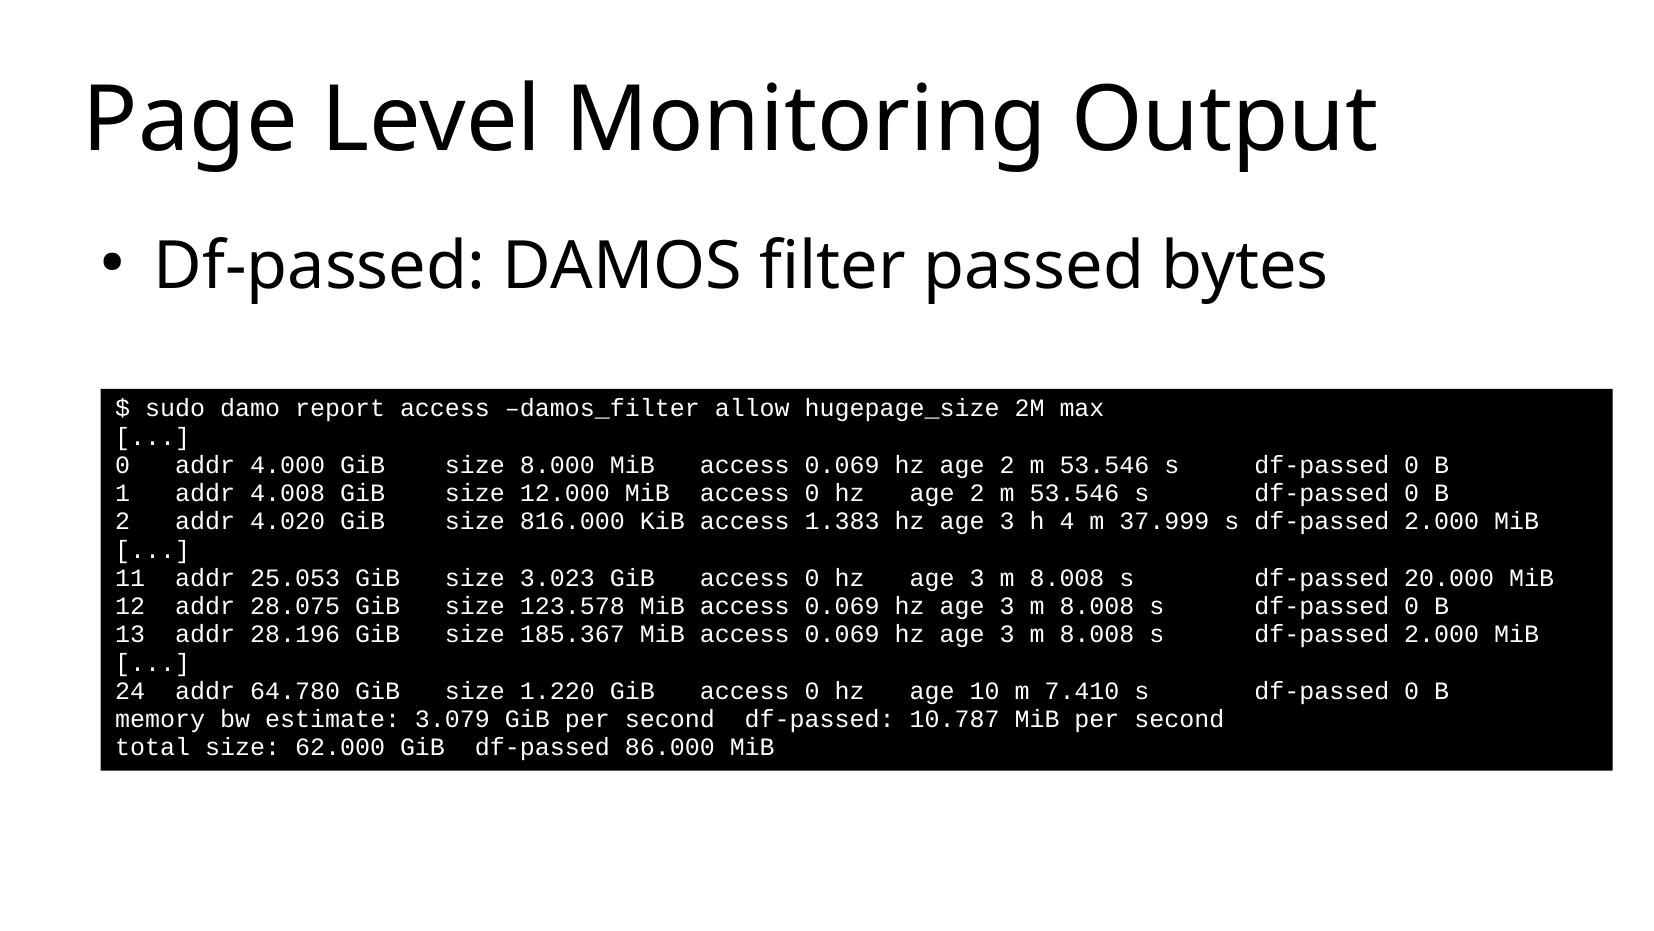

# Page Level Monitoring Output
Df-passed: DAMOS filter passed bytes
$ sudo damo report access –damos_filter allow hugepage_size 2M max
[...]
0 addr 4.000 GiB size 8.000 MiB access 0.069 hz age 2 m 53.546 s df-passed 0 B
1 addr 4.008 GiB size 12.000 MiB access 0 hz age 2 m 53.546 s df-passed 0 B
2 addr 4.020 GiB size 816.000 KiB access 1.383 hz age 3 h 4 m 37.999 s df-passed 2.000 MiB
[...]
11 addr 25.053 GiB size 3.023 GiB access 0 hz age 3 m 8.008 s df-passed 20.000 MiB
12 addr 28.075 GiB size 123.578 MiB access 0.069 hz age 3 m 8.008 s df-passed 0 B
13 addr 28.196 GiB size 185.367 MiB access 0.069 hz age 3 m 8.008 s df-passed 2.000 MiB
[...]
24 addr 64.780 GiB size 1.220 GiB access 0 hz age 10 m 7.410 s df-passed 0 B
memory bw estimate: 3.079 GiB per second df-passed: 10.787 MiB per second
total size: 62.000 GiB df-passed 86.000 MiB